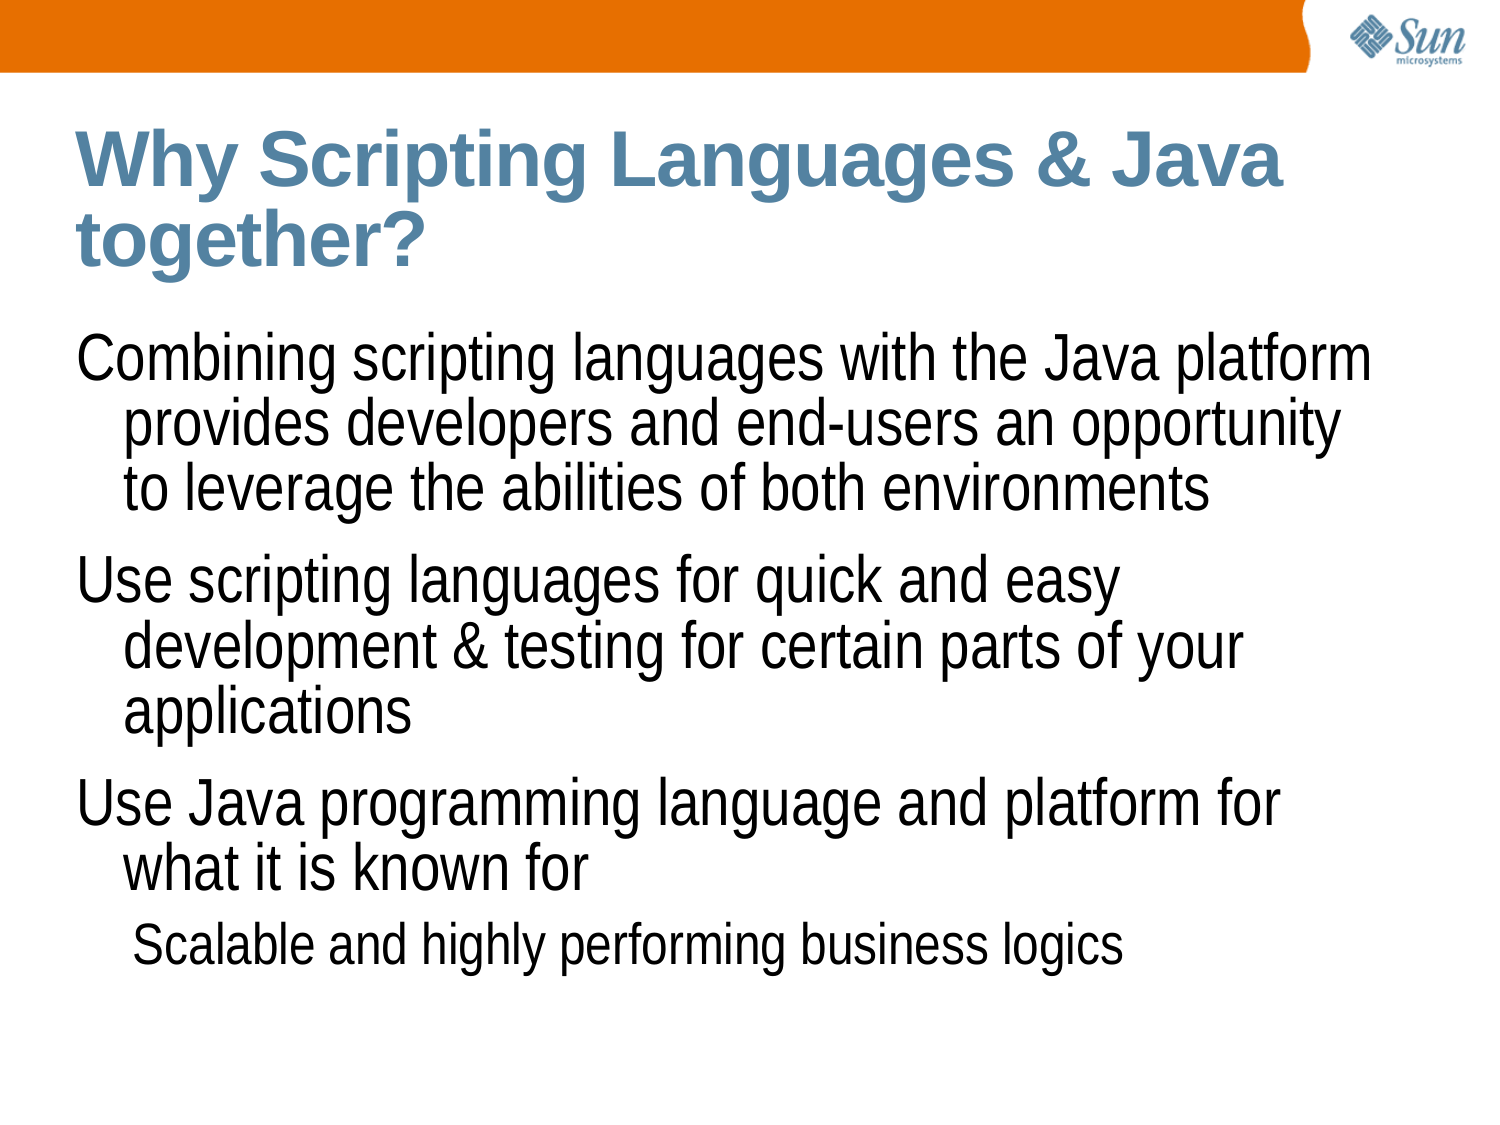

# Why Scripting Languages & Java together?
Combining scripting languages with the Java platform provides developers and end-users an opportunity to leverage the abilities of both environments
Use scripting languages for quick and easy development & testing for certain parts of your applications
Use Java programming language and platform for what it is known for
Scalable and highly performing business logics